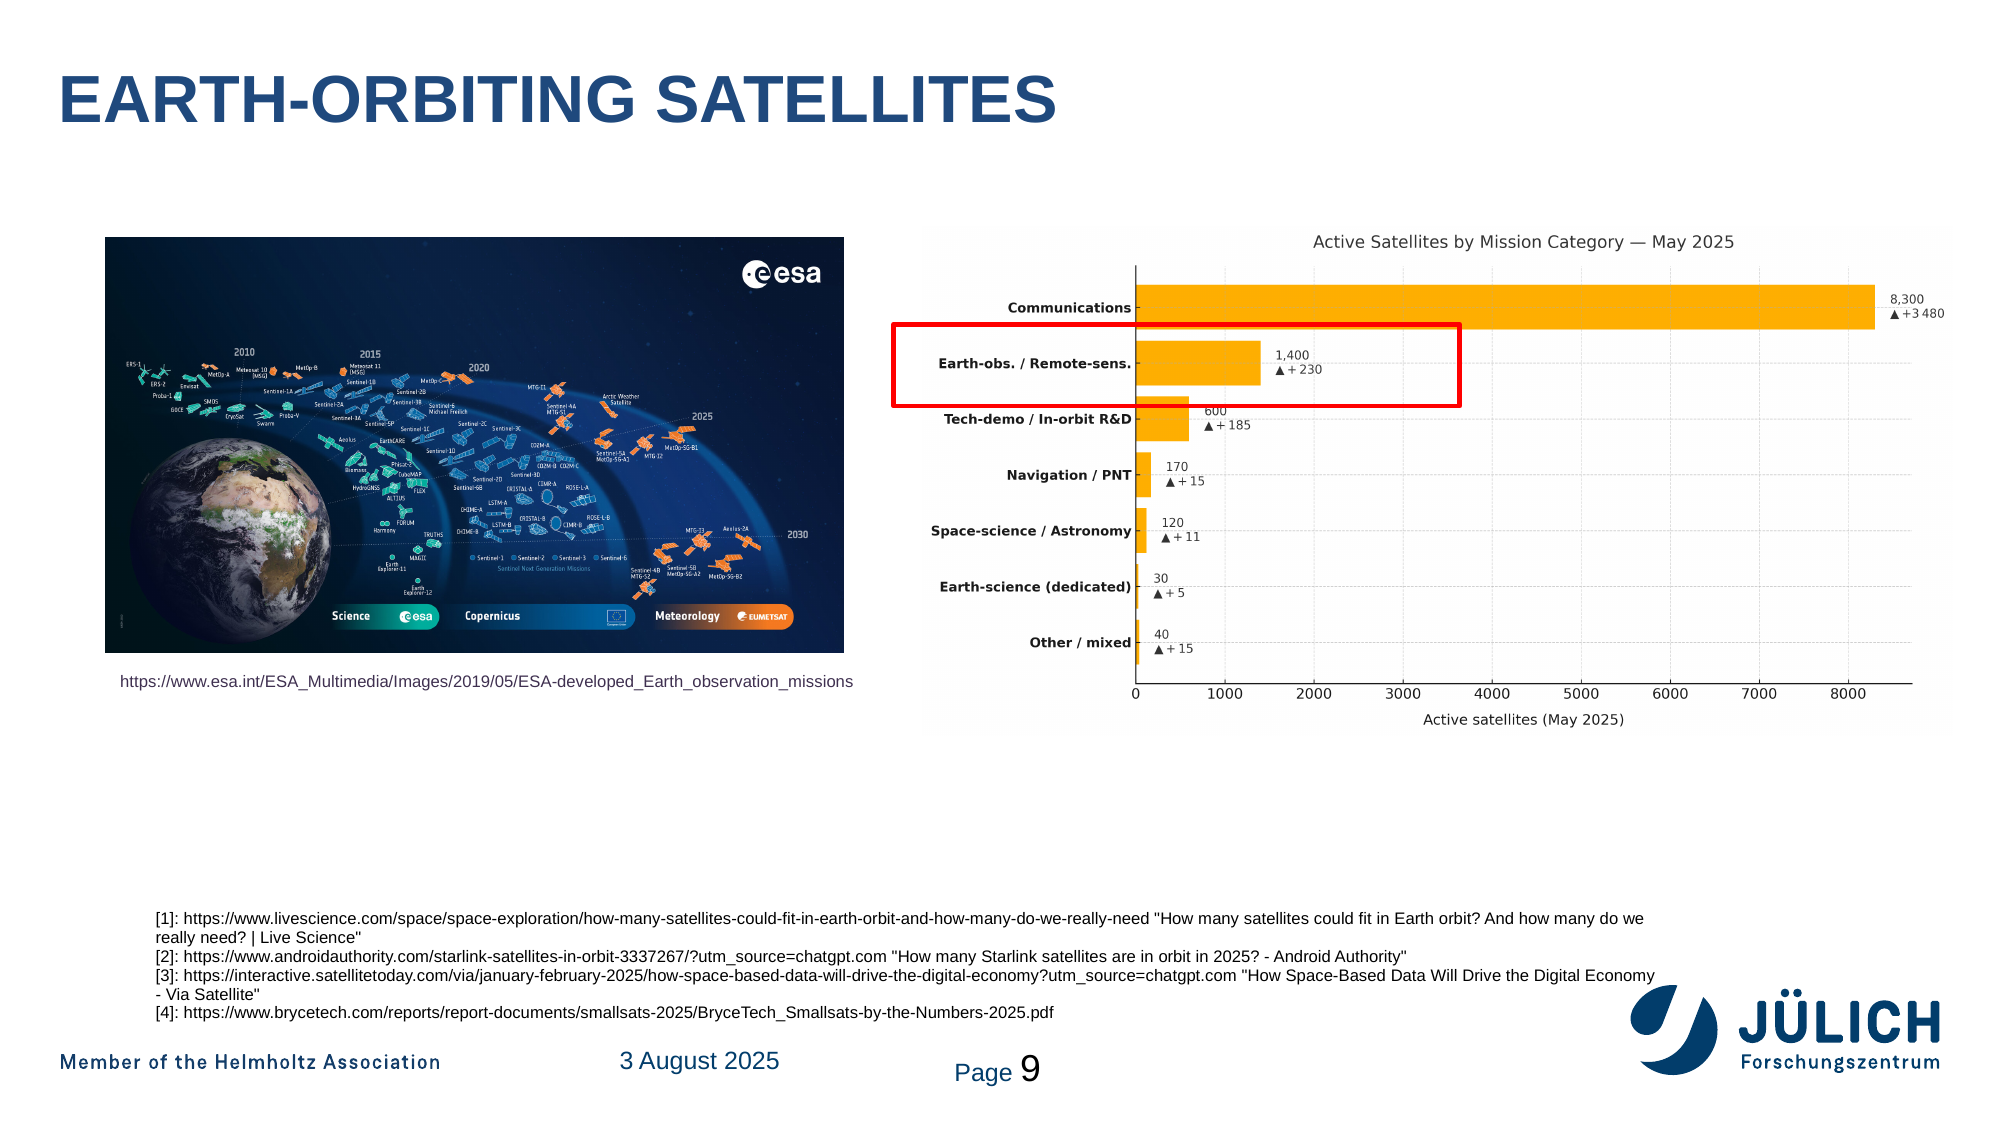

# Earth-orbiting satellites
https://www.esa.int/ESA_Multimedia/Images/2019/05/ESA-developed_Earth_observation_missions
[1]: https://www.livescience.com/space/space-exploration/how-many-satellites-could-fit-in-earth-orbit-and-how-many-do-we-really-need "How many satellites could fit in Earth orbit? And how many do we really need? | Live Science"
[2]: https://www.androidauthority.com/starlink-satellites-in-orbit-3337267/?utm_source=chatgpt.com "How many Starlink satellites are in orbit in 2025? - Android Authority"
[3]: https://interactive.satellitetoday.com/via/january-february-2025/how-space-based-data-will-drive-the-digital-economy?utm_source=chatgpt.com "How Space-Based Data Will Drive the Digital Economy - Via Satellite"
[4]: https://www.brycetech.com/reports/report-documents/smallsats-2025/BryceTech_Smallsats-by-the-Numbers-2025.pdf
3 August 2025
Page